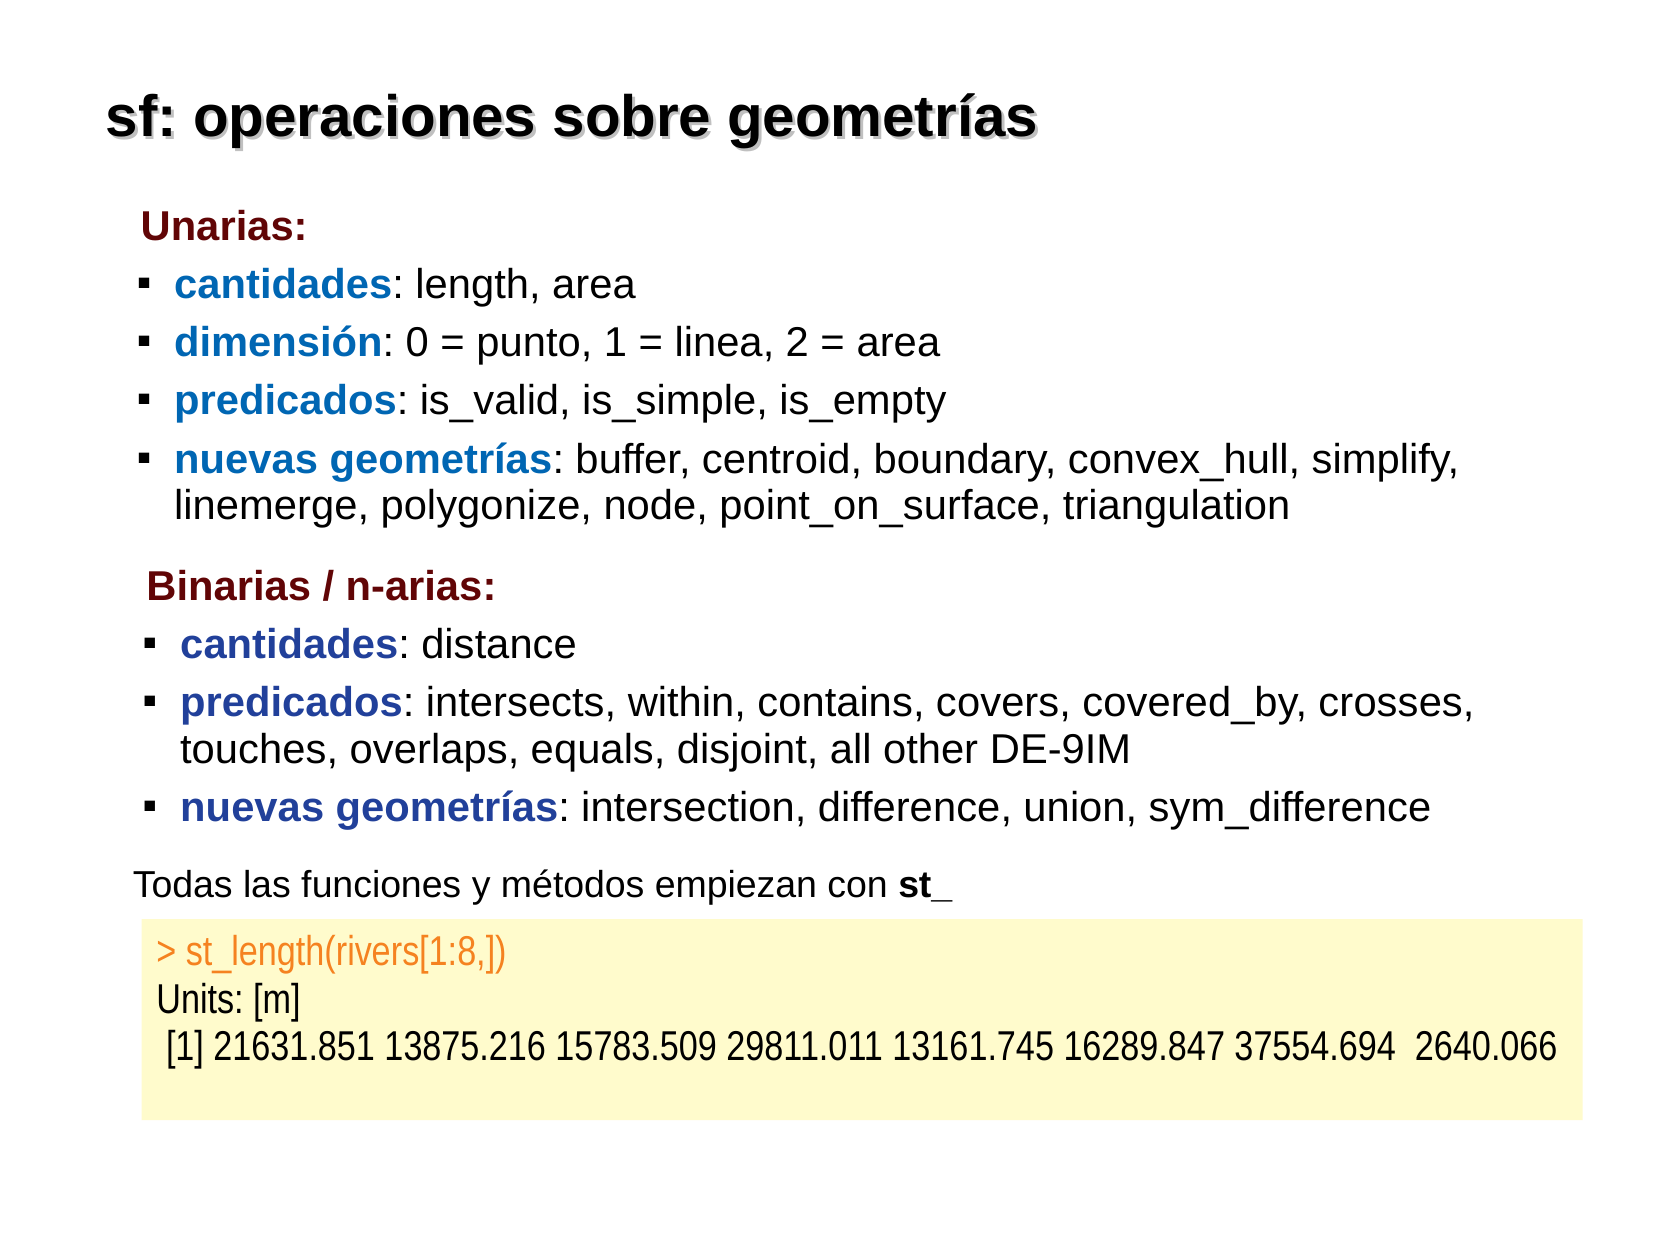

sf: operaciones sobre geometrías
Unarias:
cantidades: length, area
dimensión: 0 = punto, 1 = linea, 2 = area
predicados: is_valid, is_simple, is_empty
nuevas geometrías: buffer, centroid, boundary, convex_hull, simplify, linemerge, polygonize, node, point_on_surface, triangulation
Binarias / n-arias:
cantidades: distance
predicados: intersects, within, contains, covers, covered_by, crosses, touches, overlaps, equals, disjoint, all other DE-9IM
nuevas geometrías: intersection, difference, union, sym_difference
Todas las funciones y métodos empiezan con st_
> st_length(rivers[1:8,])
Units: [m]
 [1] 21631.851 13875.216 15783.509 29811.011 13161.745 16289.847 37554.694 2640.066